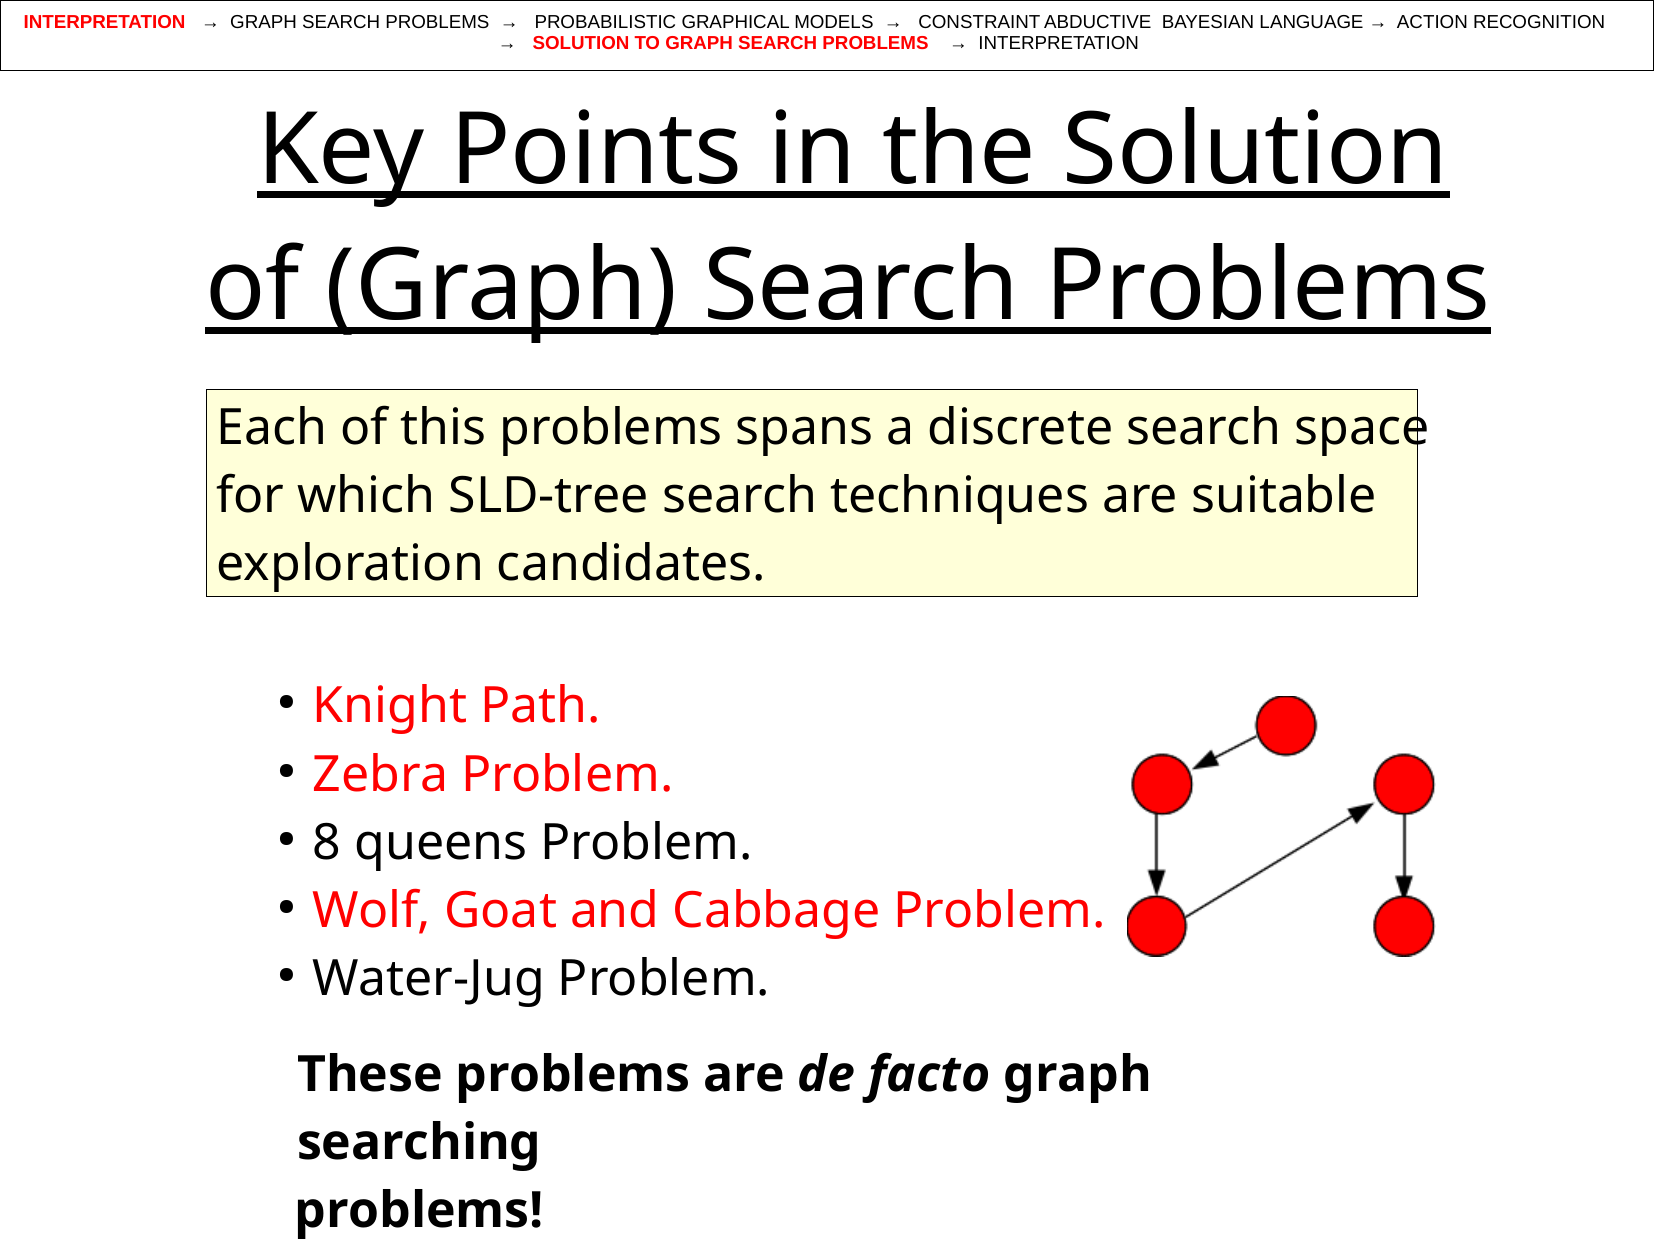

INTERPRETATION → GRAPH SEARCH PROBLEMS → PROBABILISTIC GRAPHICAL MODELS → CONSTRAINT ABDUCTIVE BAYESIAN LANGUAGE → ACTION RECOGNITION
				 		 → SOLUTION TO GRAPH SEARCH PROBLEMS → INTERPRETATION
 Key Points in the Solution
of (Graph) Search Problems
Each of this problems spans a discrete search space
for which SLD-tree search techniques are suitable
exploration candidates.
Knight Path.
Zebra Problem.
8 queens Problem.
Wolf, Goat and Cabbage Problem.
Water-Jug Problem.
These problems are de facto graph searching
problems!